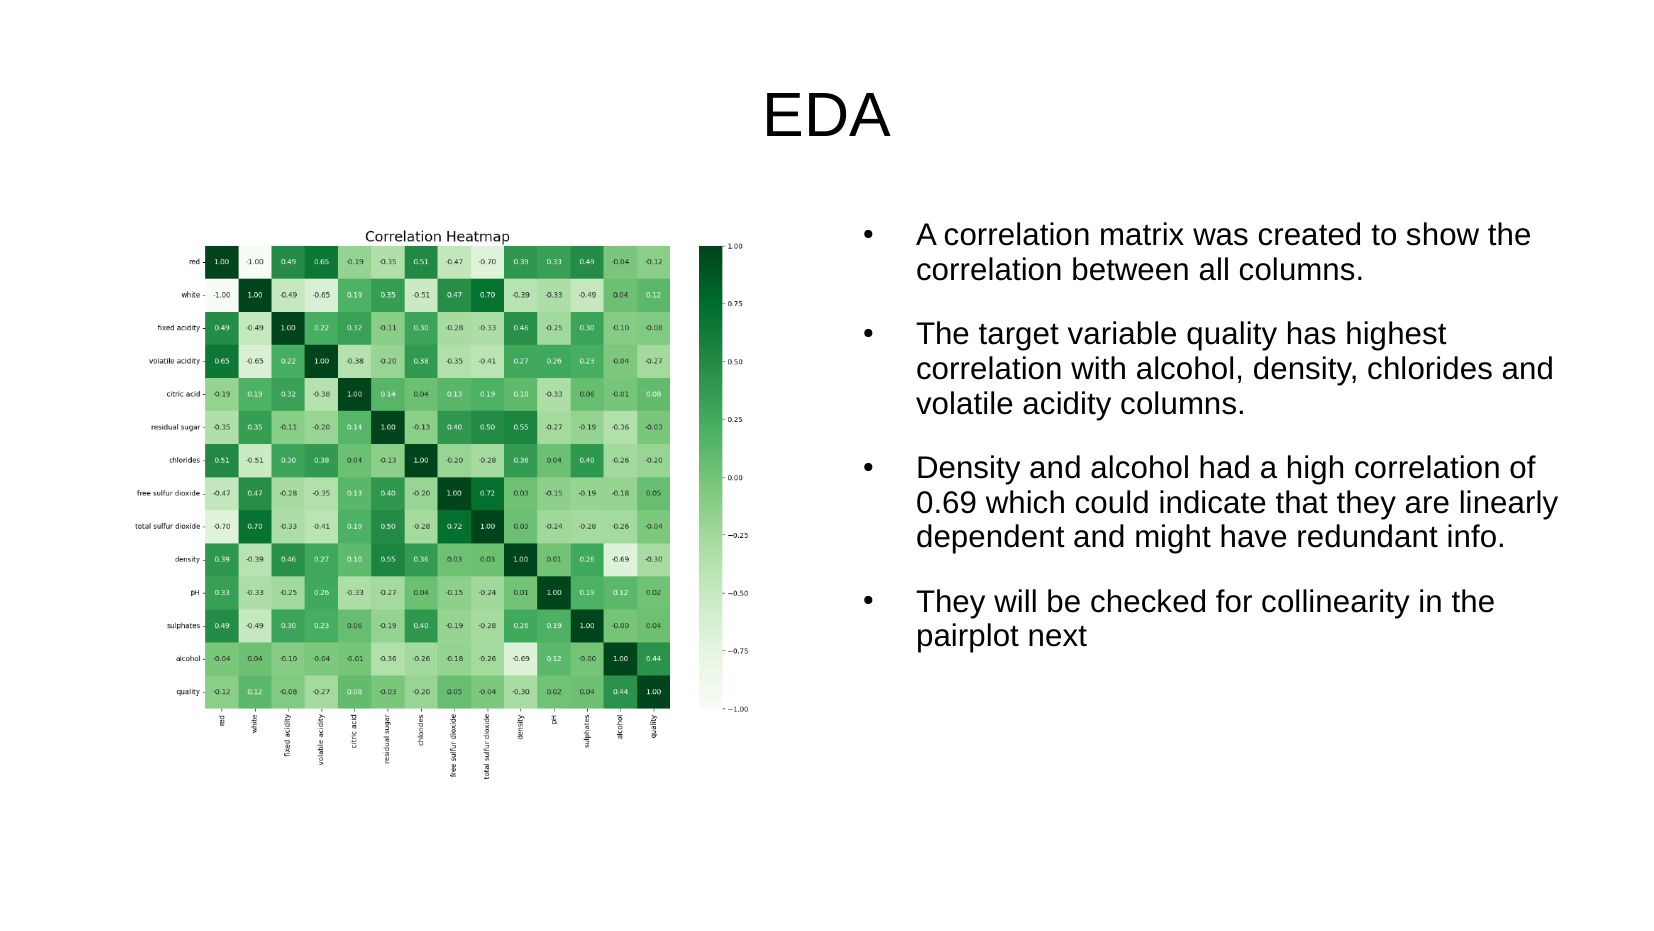

# EDA
A correlation matrix was created to show the correlation between all columns.
The target variable quality has highest correlation with alcohol, density, chlorides and volatile acidity columns.
Density and alcohol had a high correlation of 0.69 which could indicate that they are linearly dependent and might have redundant info.
They will be checked for collinearity in the pairplot next